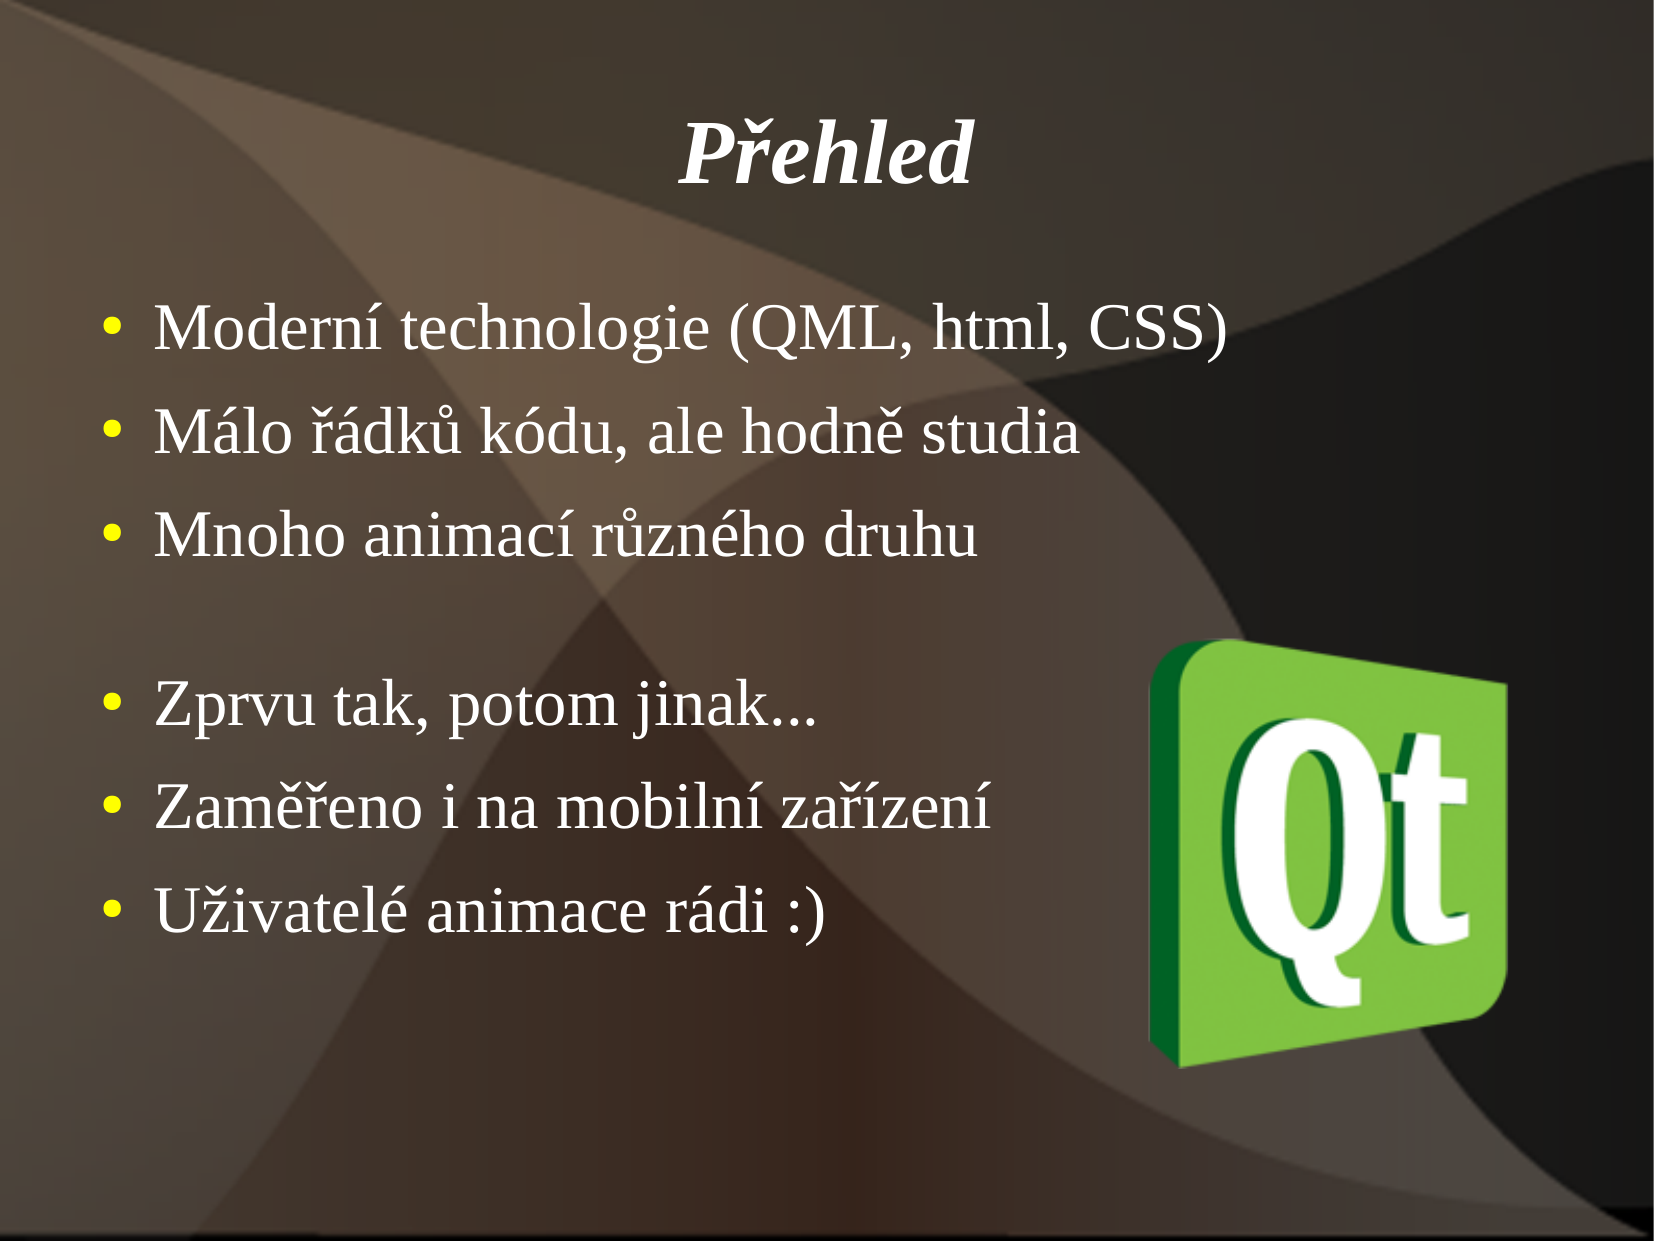

# Přehled
Moderní technologie (QML, html, CSS)
Málo řádků kódu, ale hodně studia
Mnoho animací různého druhu
Zprvu tak, potom jinak...
Zaměřeno i na mobilní zařízení
Uživatelé animace rádi :)